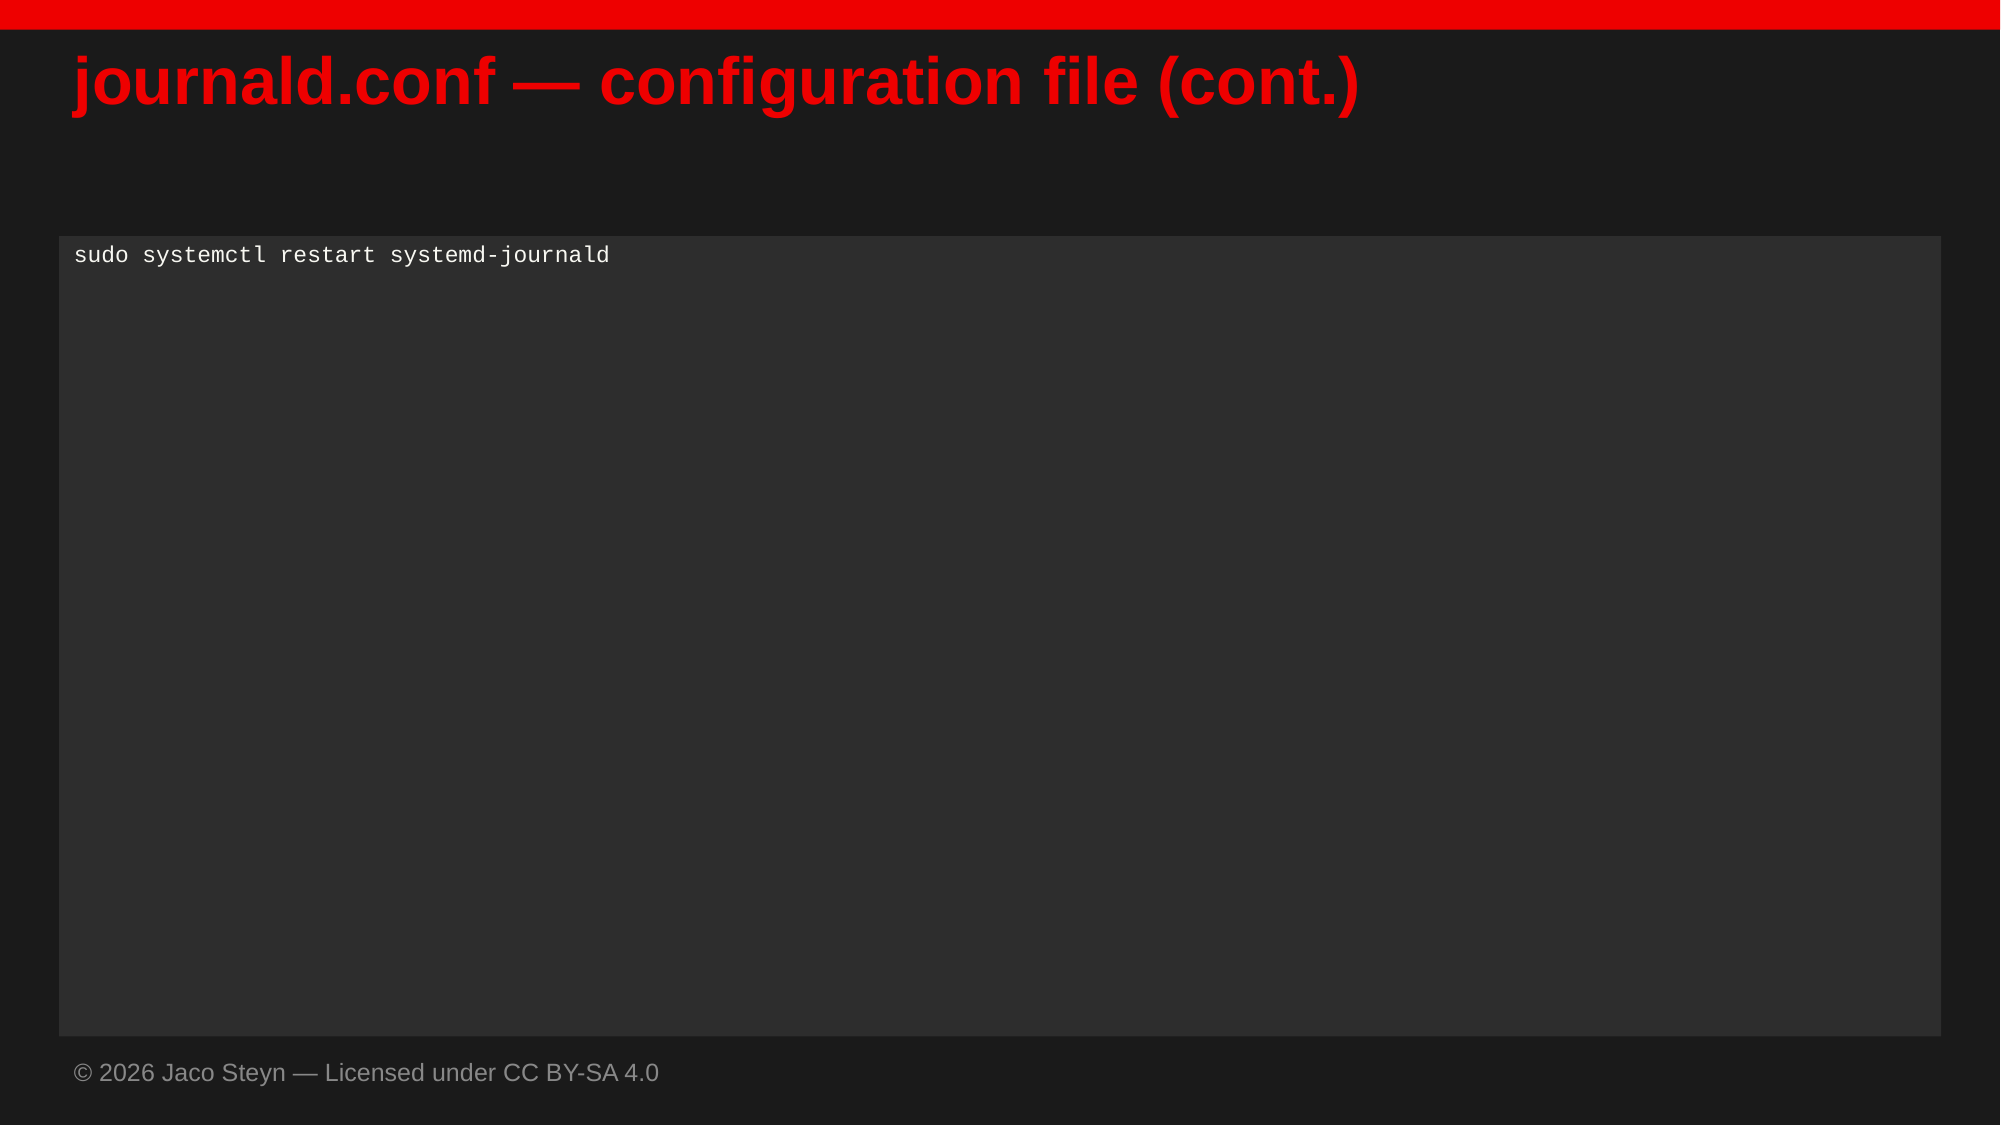

journald.conf — configuration file (cont.)
sudo systemctl restart systemd-journald
© 2026 Jaco Steyn — Licensed under CC BY-SA 4.0